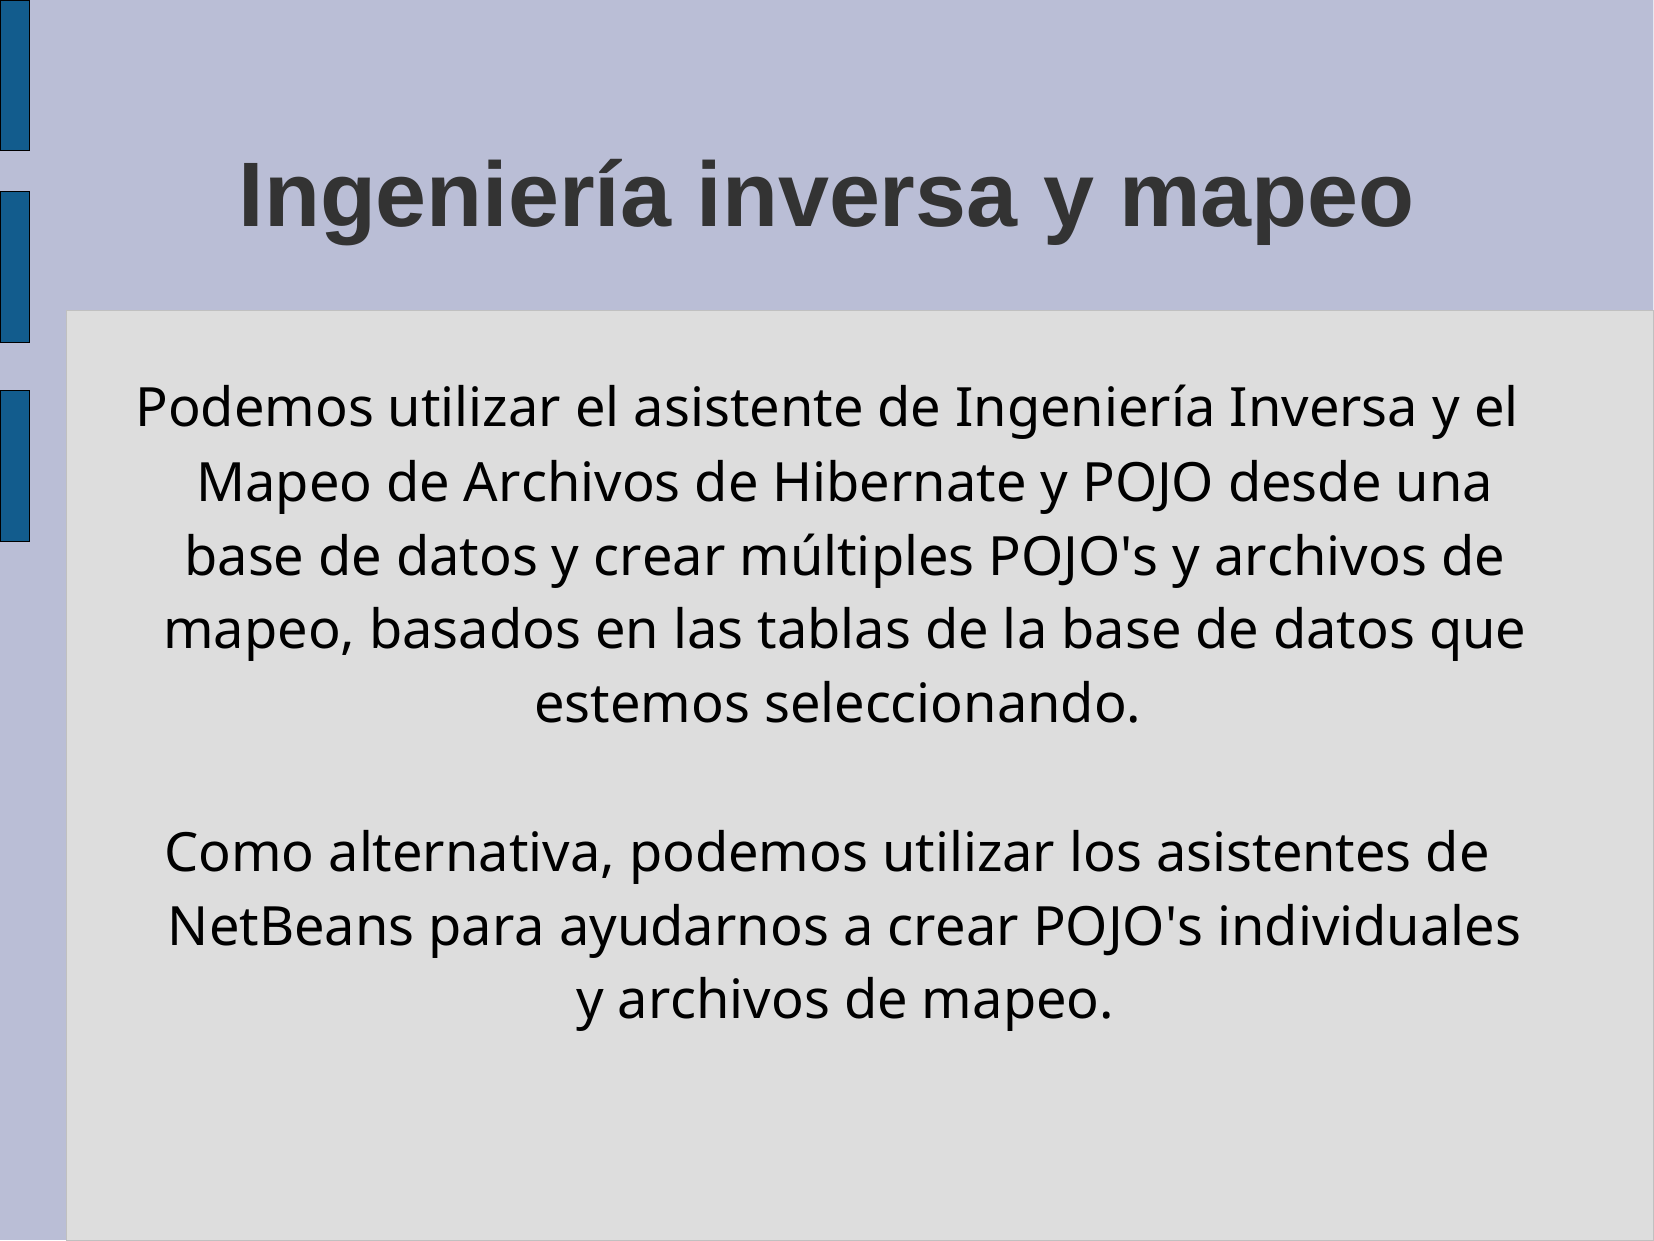

# Ingeniería inversa y mapeo
Podemos utilizar el asistente de Ingeniería Inversa y el Mapeo de Archivos de Hibernate y POJO desde una base de datos y crear múltiples POJO's y archivos de mapeo, basados en las tablas de la base de datos que estemos seleccionando.
Como alternativa, podemos utilizar los asistentes de NetBeans para ayudarnos a crear POJO's individuales y archivos de mapeo.